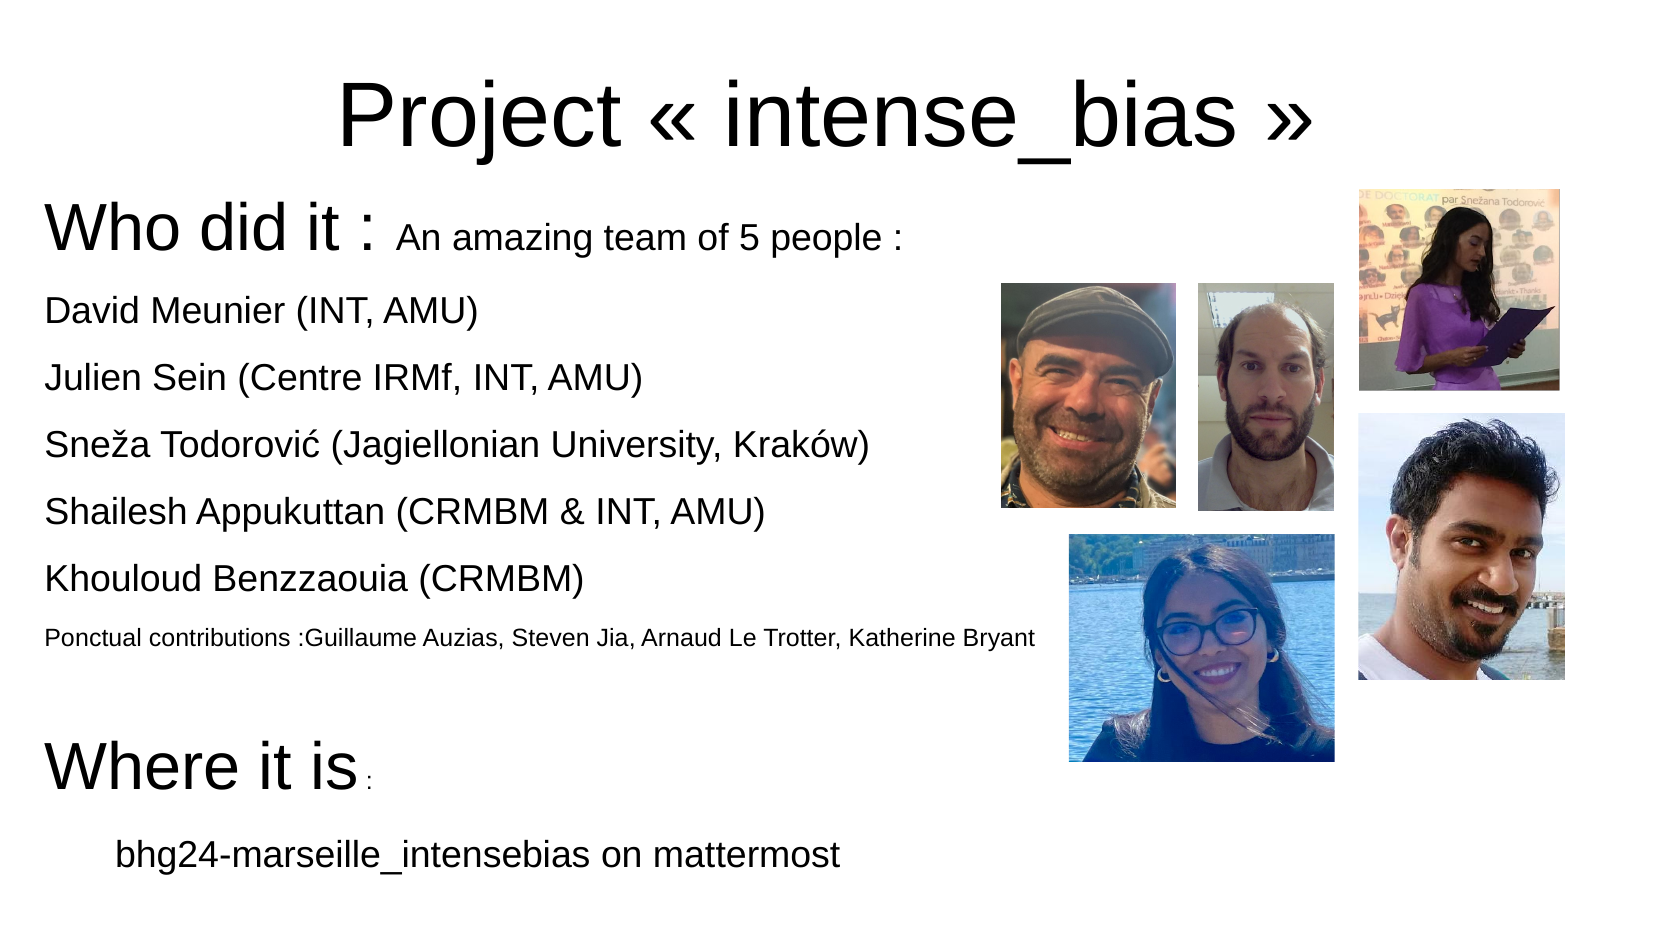

# Project « intense_bias »
Who did it : An amazing team of 5 people :
David Meunier (INT, AMU)
Julien Sein (Centre IRMf, INT, AMU)
Sneža Todorović (Jagiellonian University, Kraków)
Shailesh Appukuttan (CRMBM & INT, AMU)
Khouloud Benzzaouia (CRMBM)
Ponctual contributions :Guillaume Auzias, Steven Jia, Arnaud Le Trotter, Katherine Bryant
Where it is :
bhg24-marseille_intensebias on mattermost